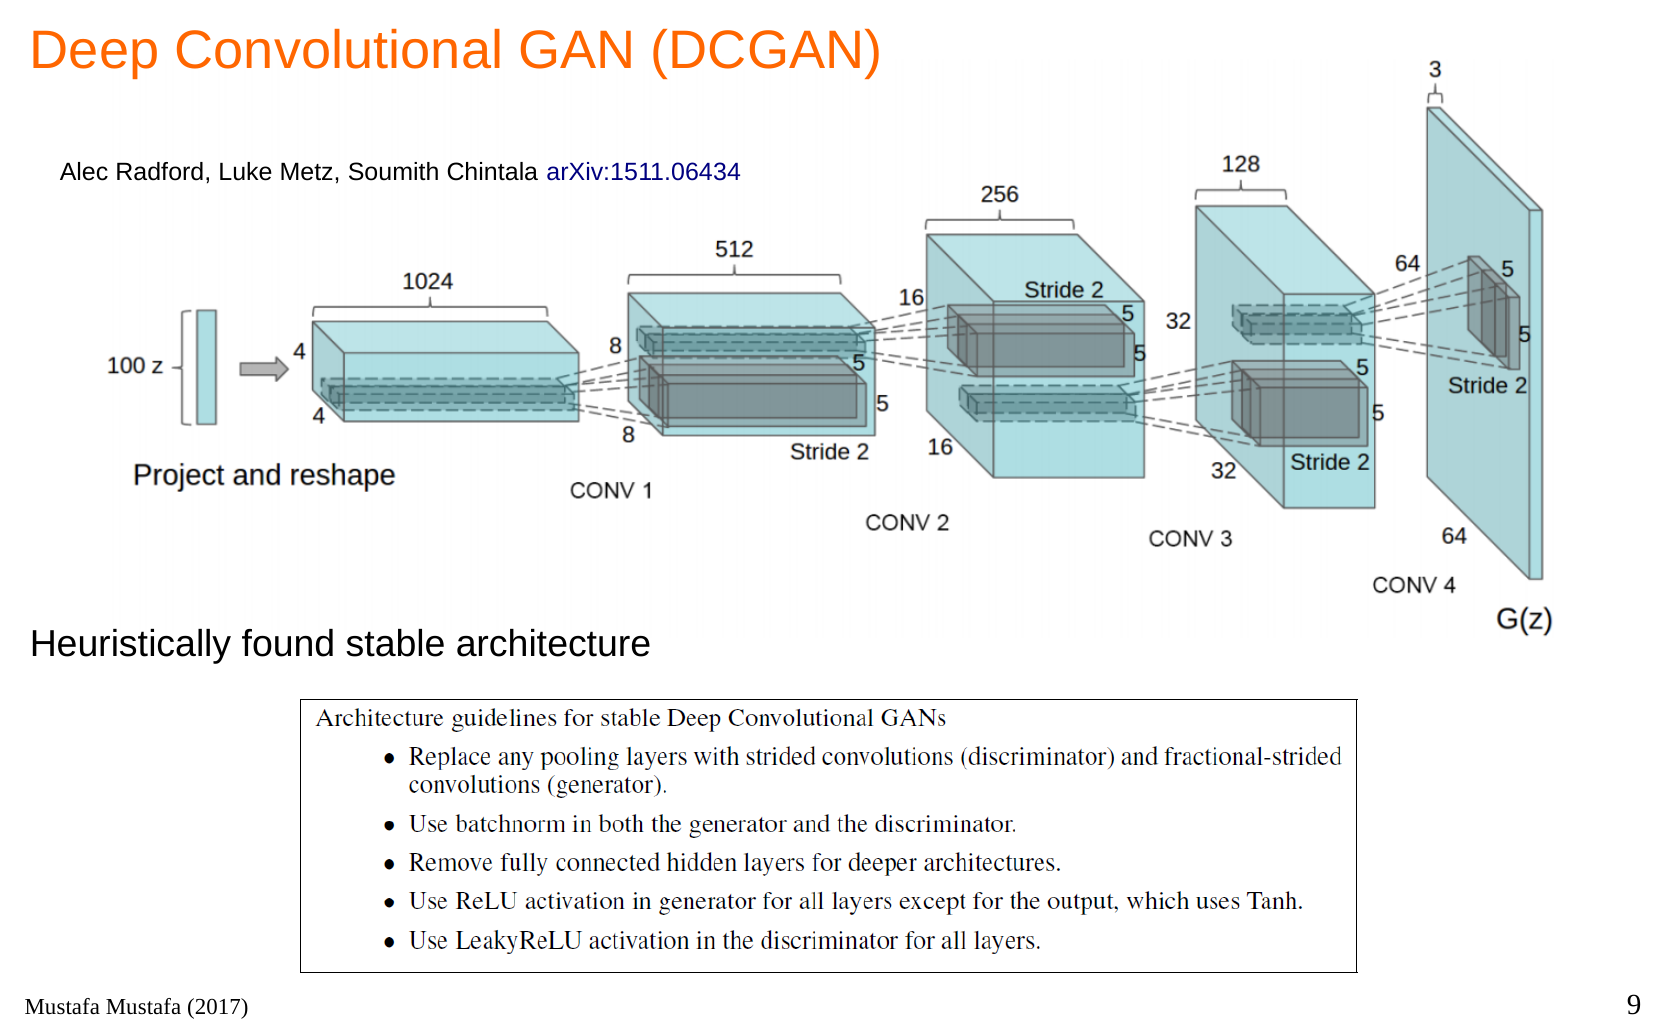

# Deep Convolutional GAN (DCGAN)
Alec Radford, Luke Metz, Soumith Chintala arXiv:1511.06434
Heuristically found stable architecture
9
Mustafa Mustafa (2017)